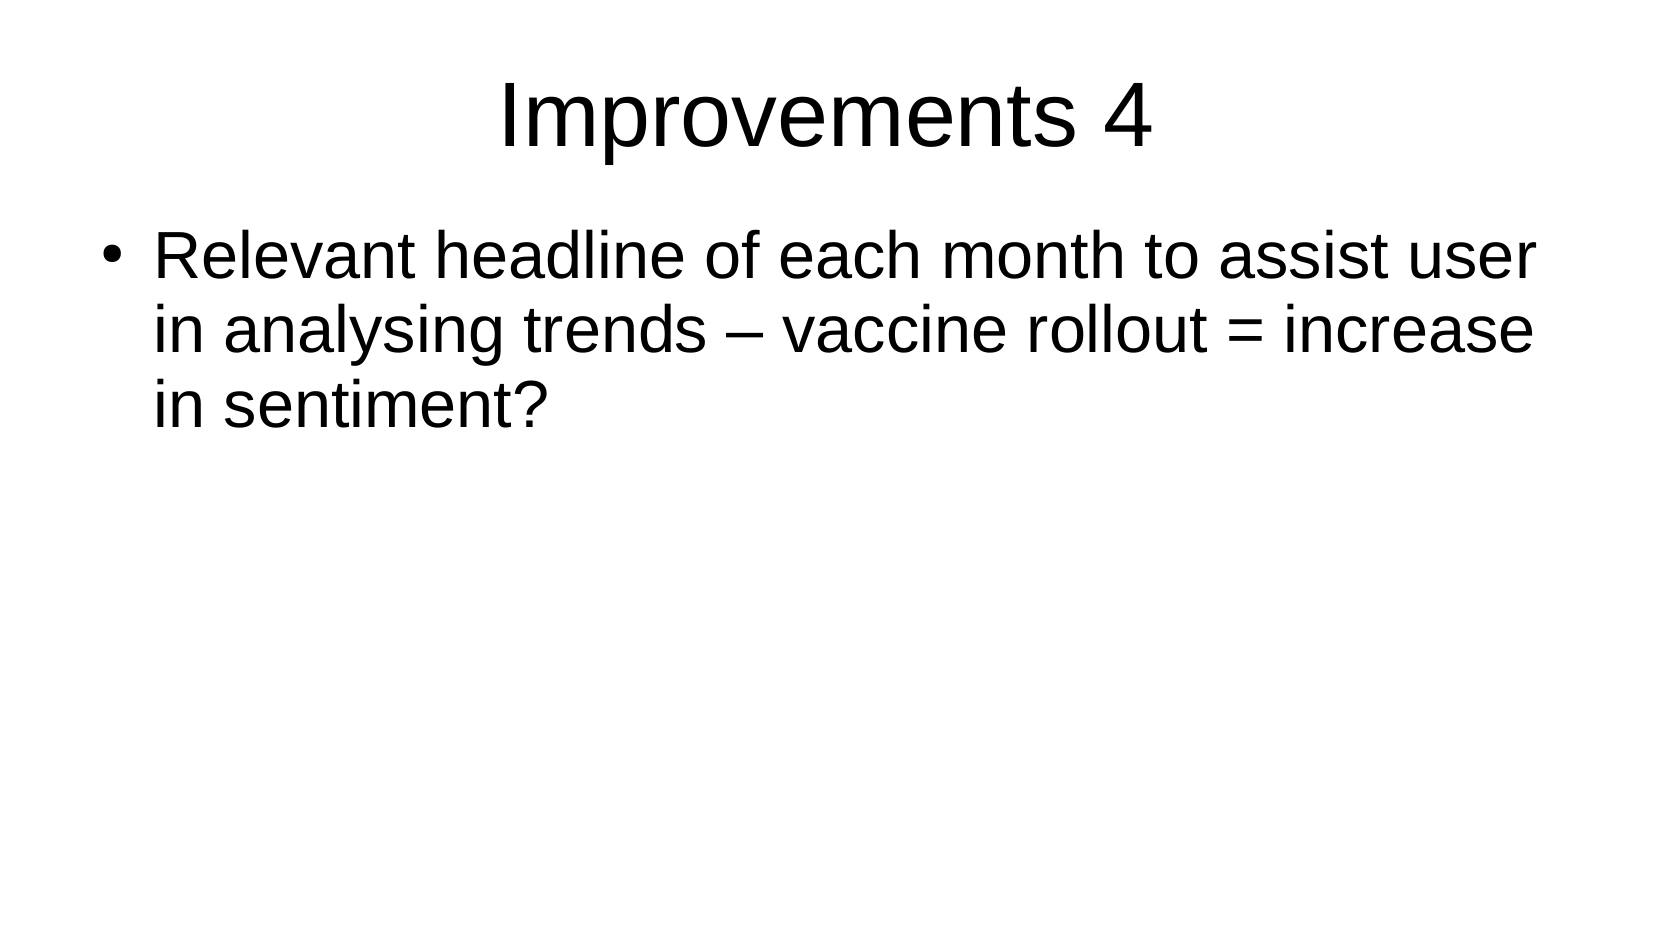

# Improvements 4
Relevant headline of each month to assist user in analysing trends – vaccine rollout = increase in sentiment?